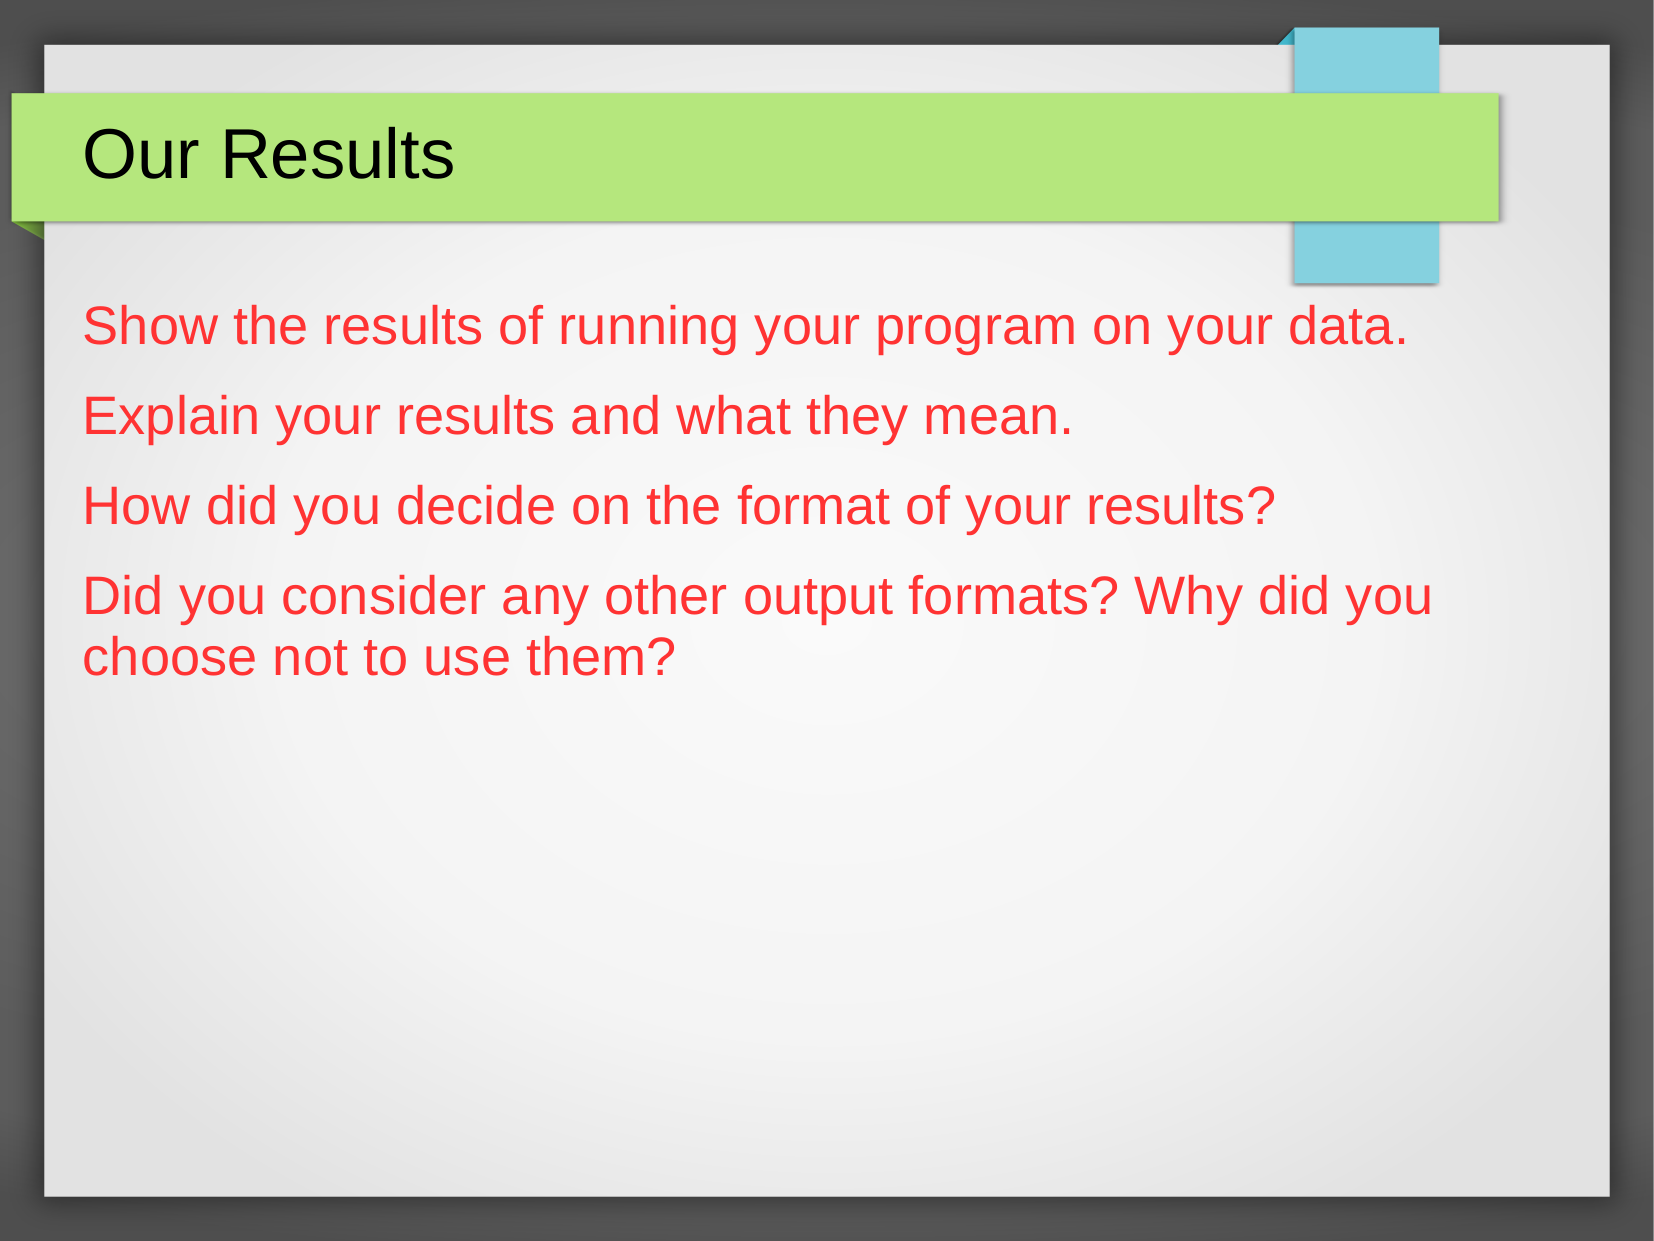

# Our Results
Show the results of running your program on your data.
Explain your results and what they mean.
How did you decide on the format of your results?
Did you consider any other output formats? Why did you choose not to use them?